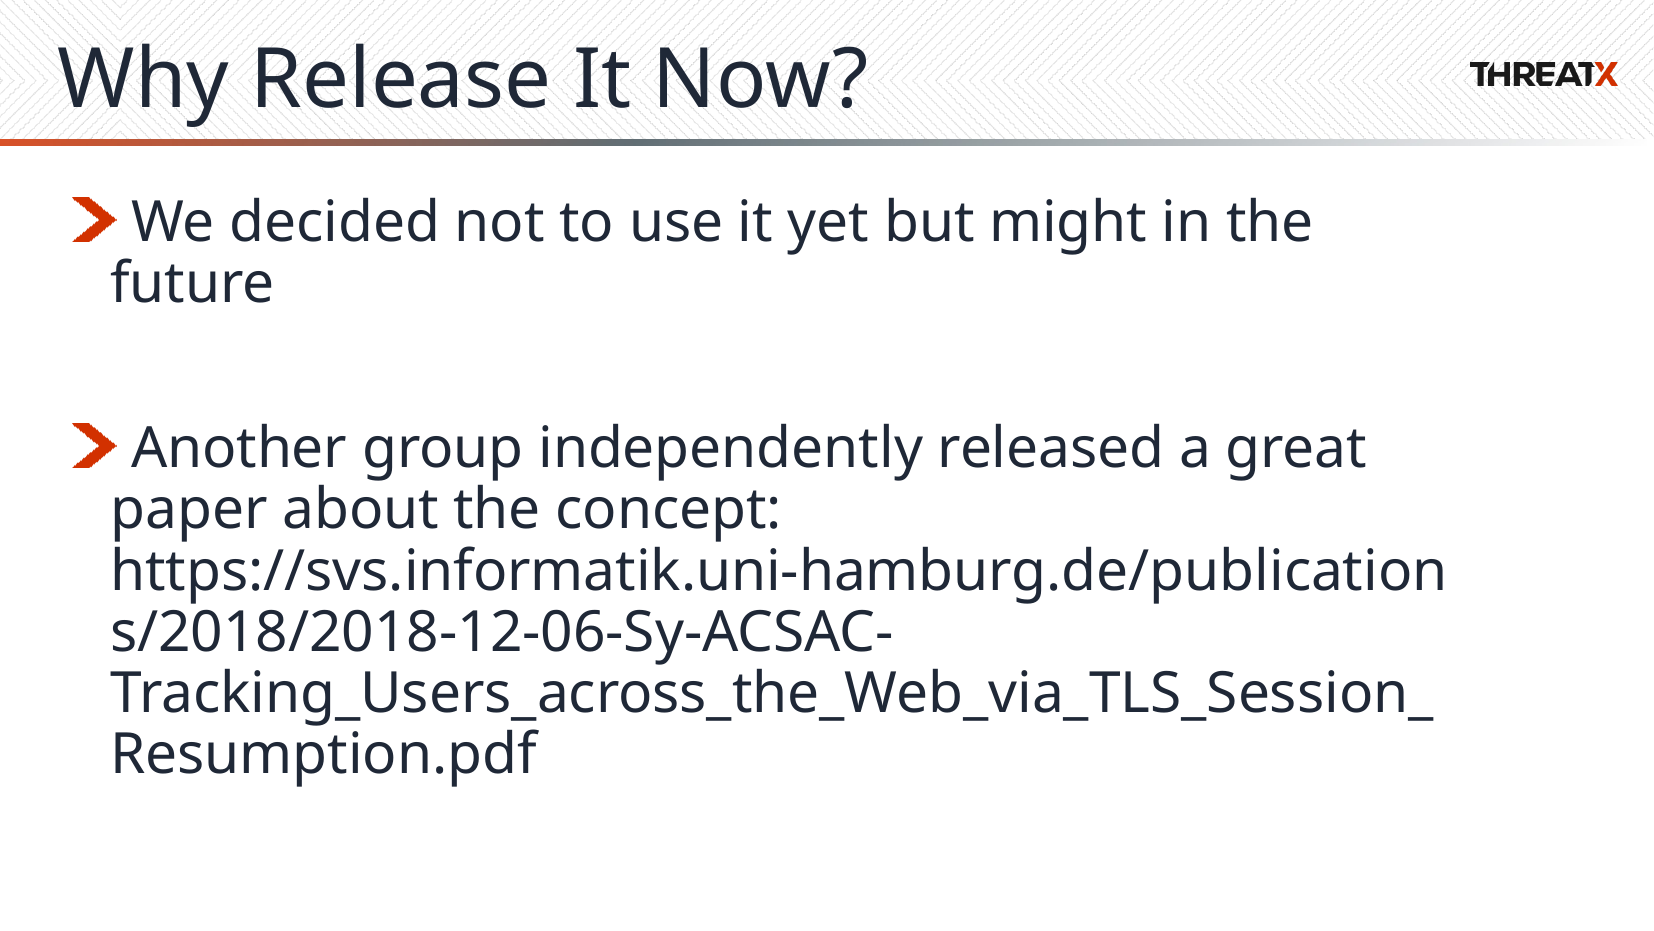

# Why Release It Now?
 We decided not to use it yet but might in the future
 Another group independently released a great paper about the concept: https://svs.informatik.uni-hamburg.de/publications/2018/2018-12-06-Sy-ACSAC-Tracking_Users_across_the_Web_via_TLS_Session_Resumption.pdf